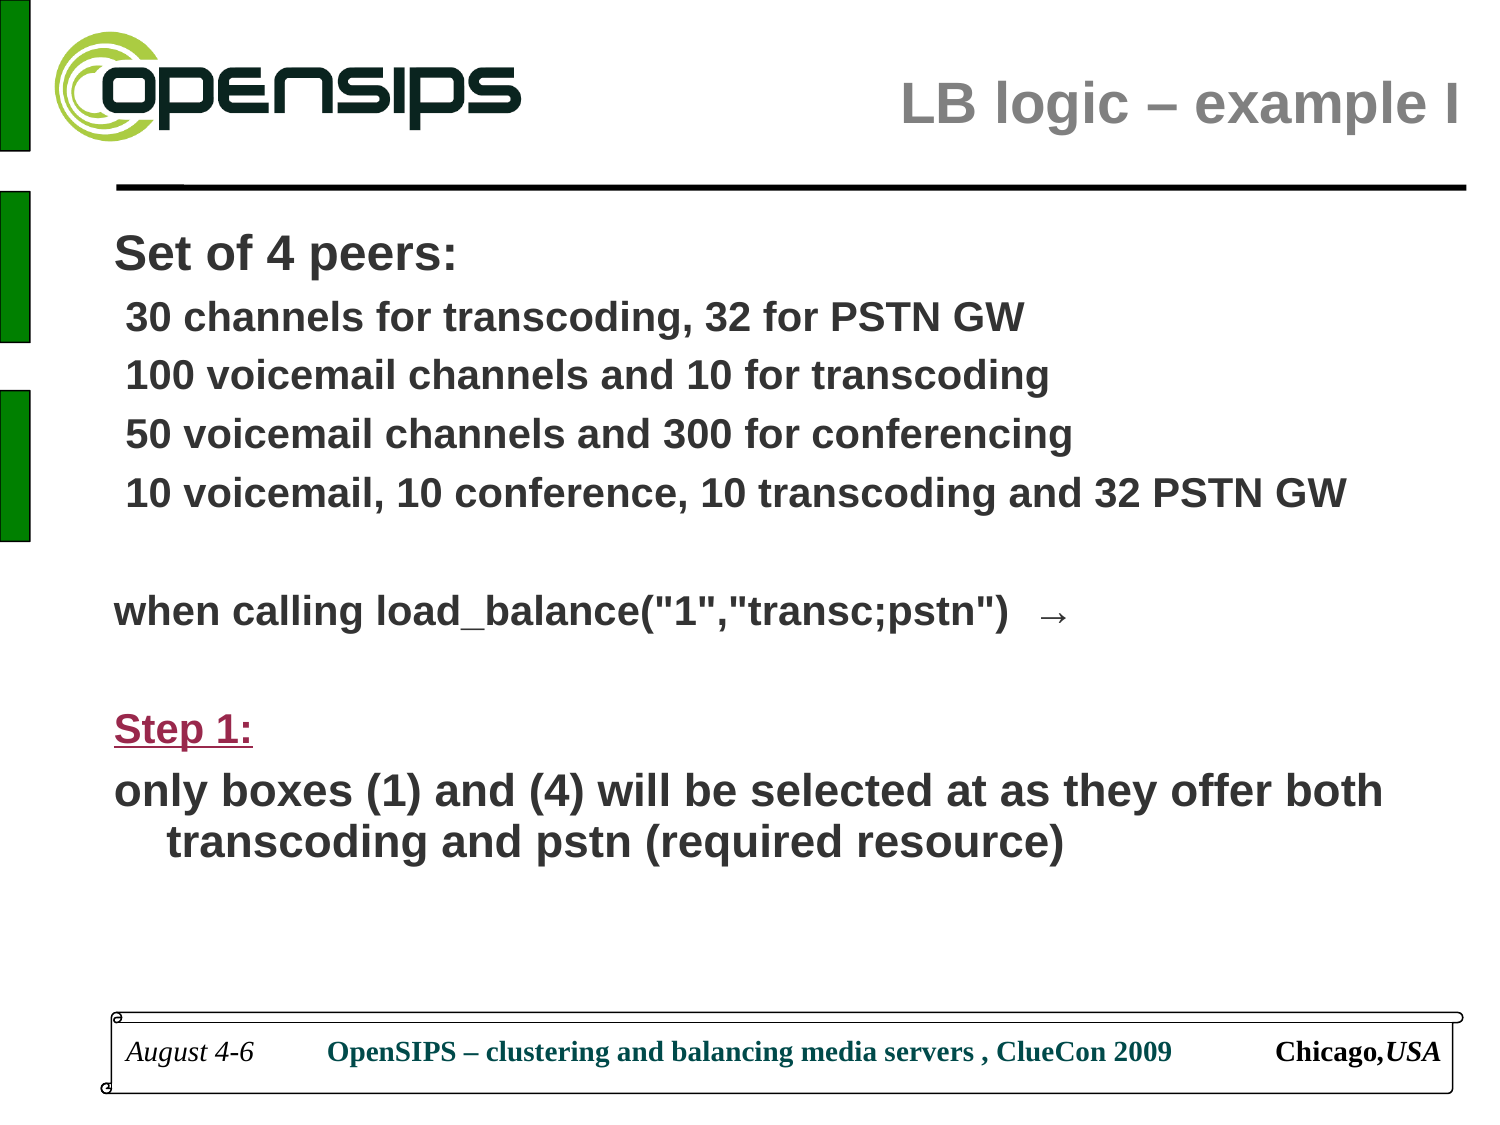

# LB logic – example I
Set of 4 peers:
 30 channels for transcoding, 32 for PSTN GW
 100 voicemail channels and 10 for transcoding
 50 voicemail channels and 300 for conferencing
 10 voicemail, 10 conference, 10 transcoding and 32 PSTN GW
when calling load_balance("1","transc;pstn") →
Step 1:
only boxes (1) and (4) will be selected at as they offer both transcoding and pstn (required resource)